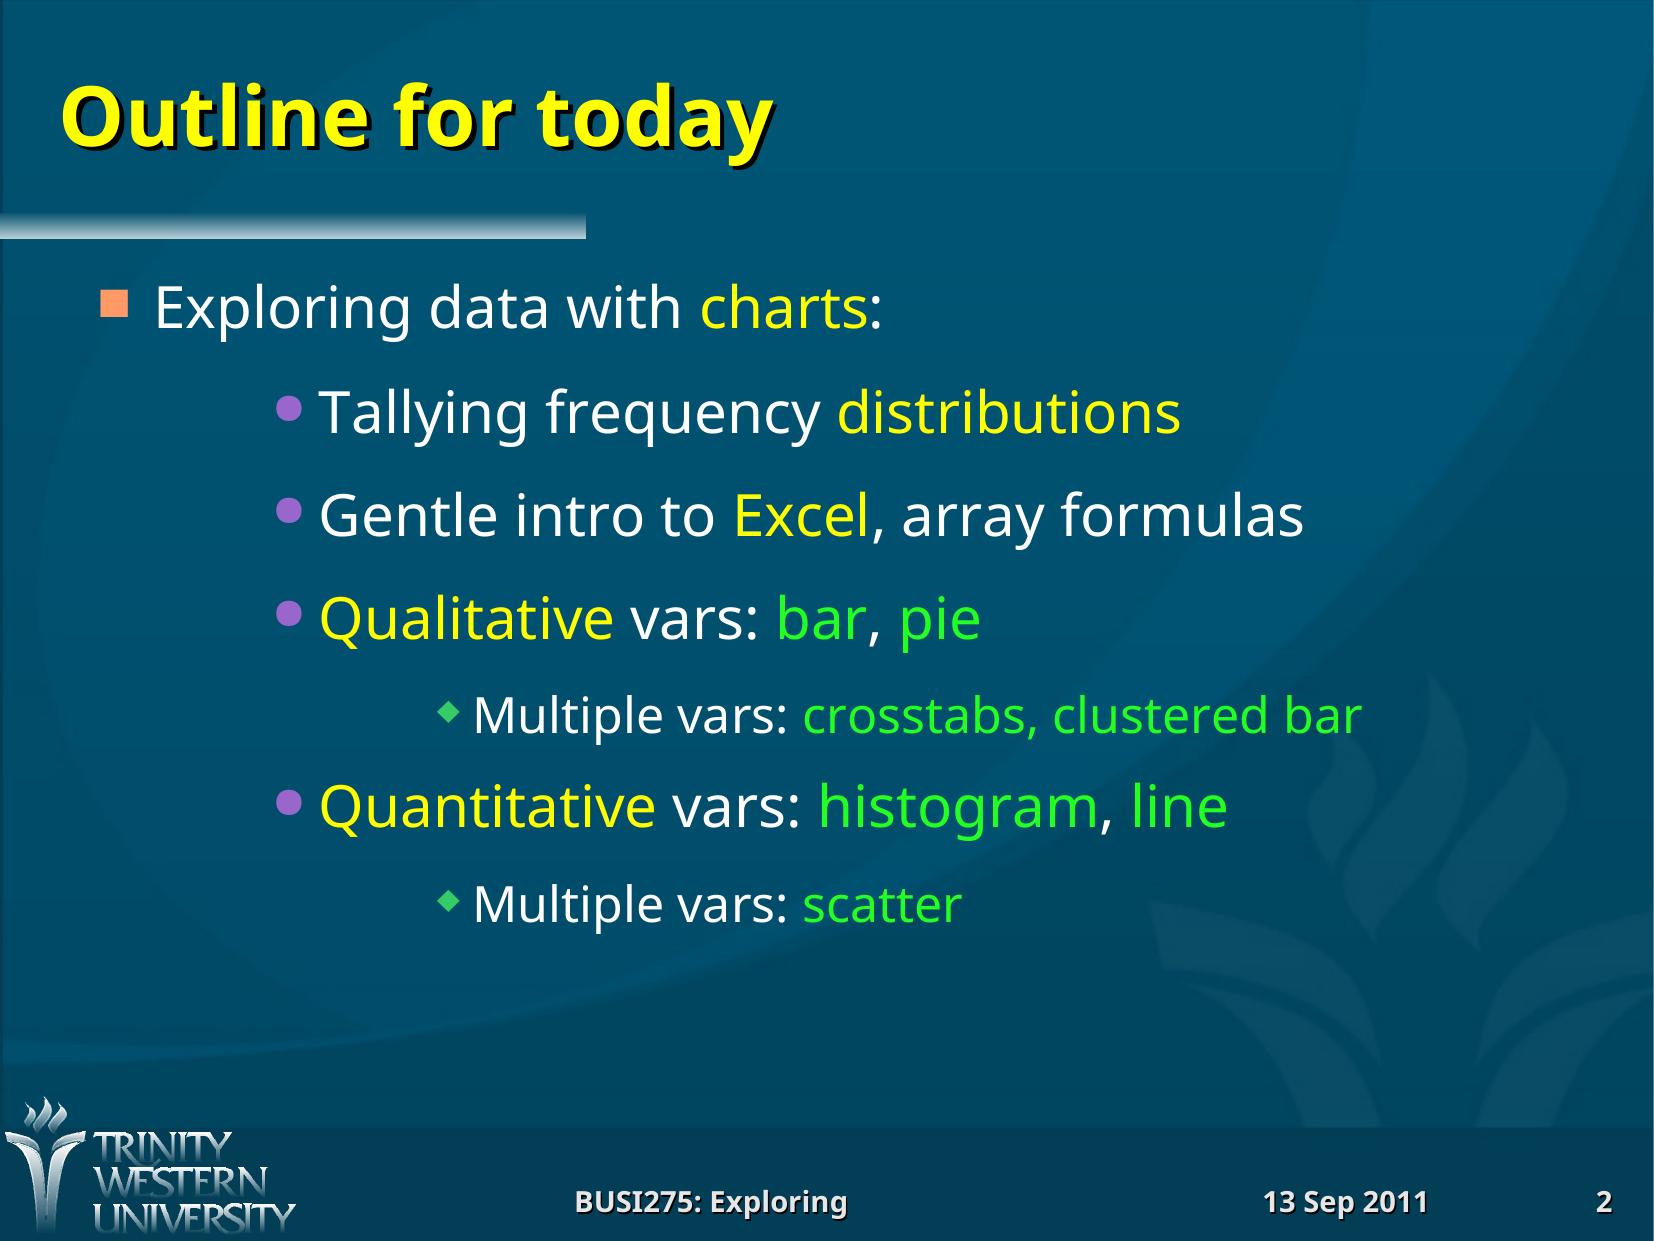

# Outline for today
Exploring data with charts:
Tallying frequency distributions
Gentle intro to Excel, array formulas
Qualitative vars: bar, pie
Multiple vars: crosstabs, clustered bar
Quantitative vars: histogram, line
Multiple vars: scatter
BUSI275: Exploring
13 Sep 2011
2